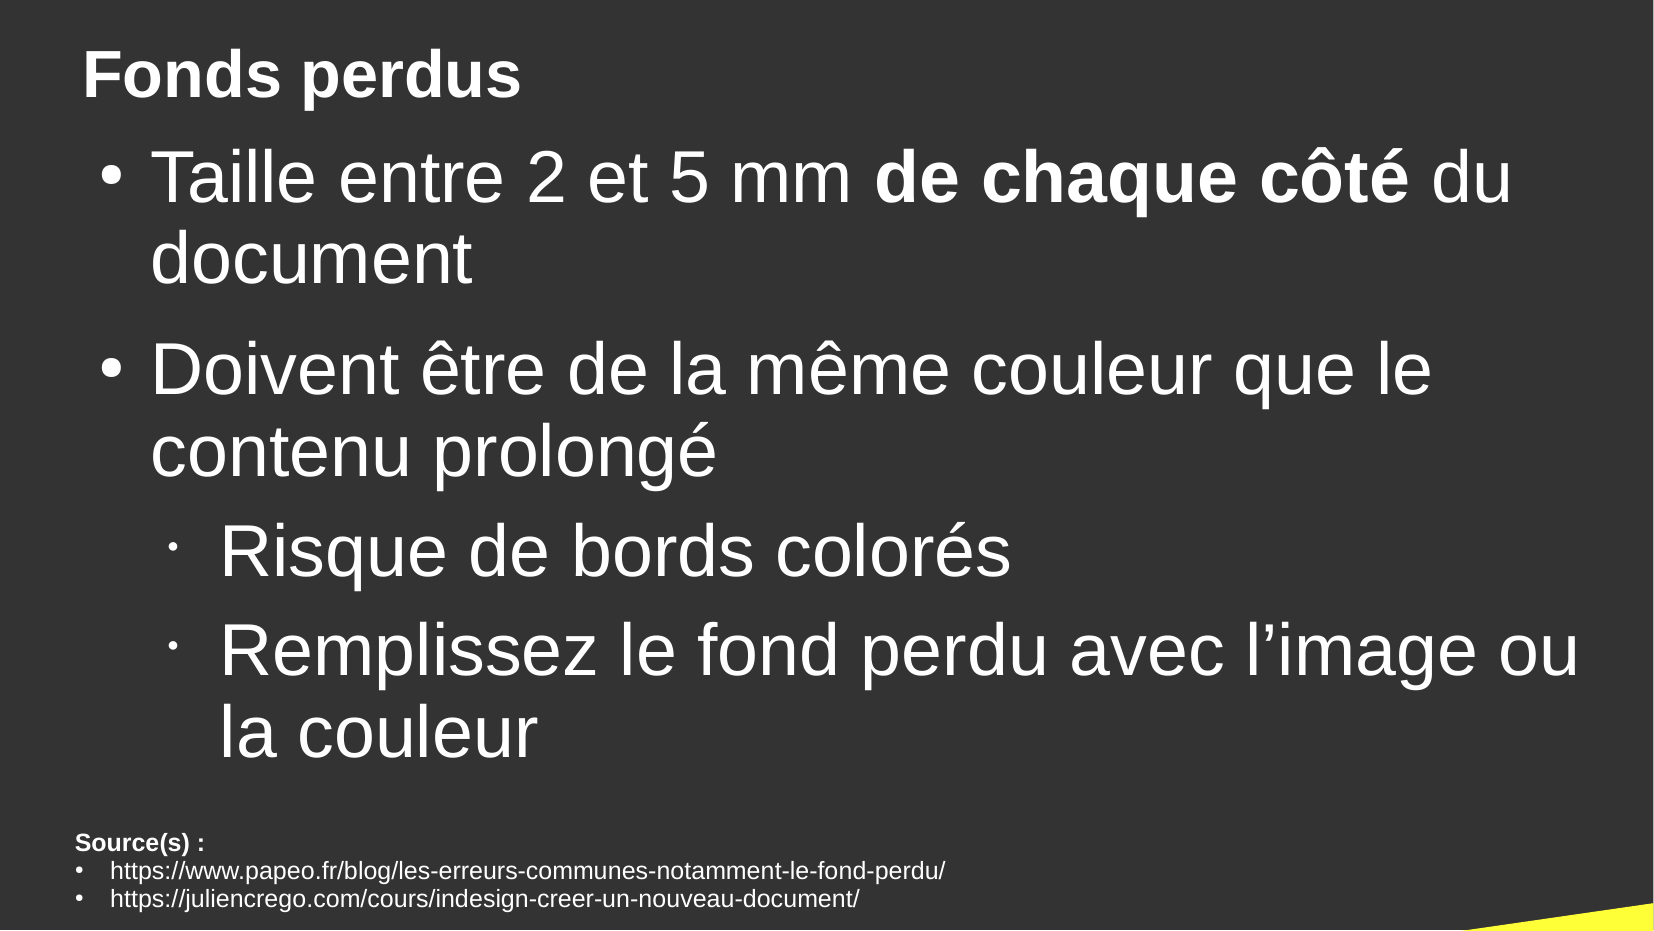

# Fonds perdus
Taille entre 2 et 5 mm de chaque côté du document
Doivent être de la même couleur que le contenu prolongé
Risque de bords colorés
Remplissez le fond perdu avec l’image ou la couleur
Source(s) :
https://www.papeo.fr/blog/les-erreurs-communes-notamment-le-fond-perdu/
https://juliencrego.com/cours/indesign-creer-un-nouveau-document/